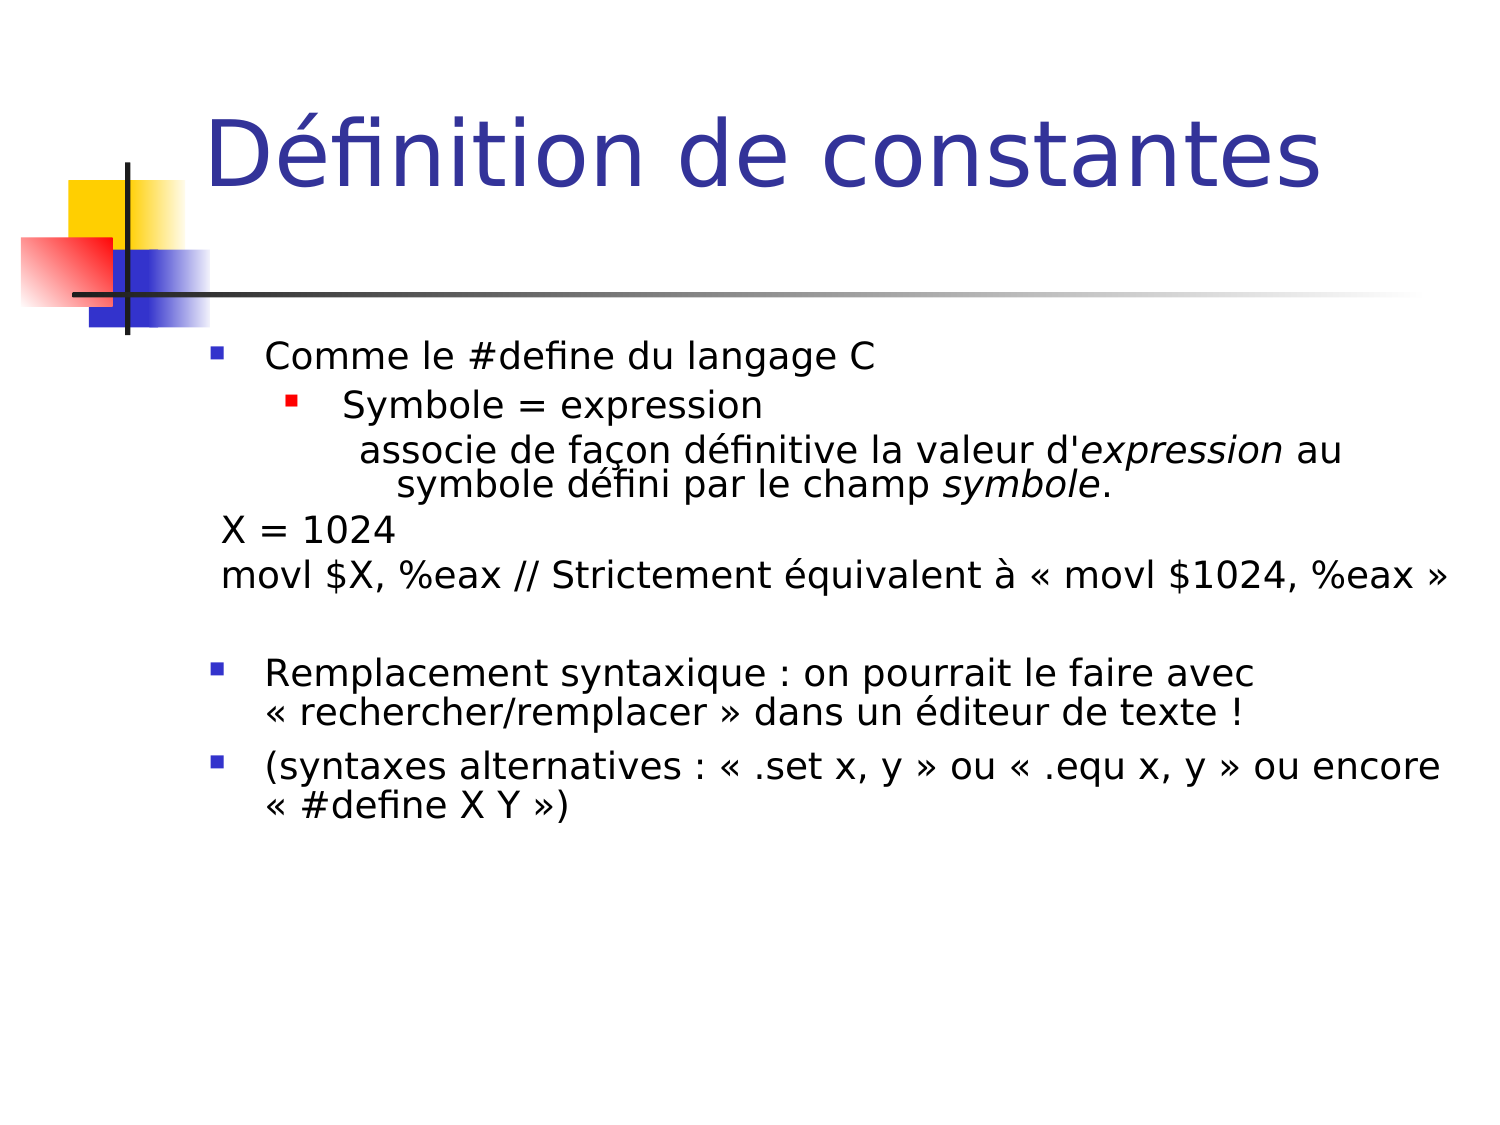

# Définition de constantes
Comme le #define du langage C
 Symbole = expression
associe de façon définitive la valeur d'expression au symbole défini par le champ symbole.
 X = 1024
 movl $X, %eax // Strictement équivalent à « movl $1024, %eax »
Remplacement syntaxique : on pourrait le faire avec « rechercher/remplacer » dans un éditeur de texte !
(syntaxes alternatives : « .set x, y » ou « .equ x, y » ou encore « #define X Y »)